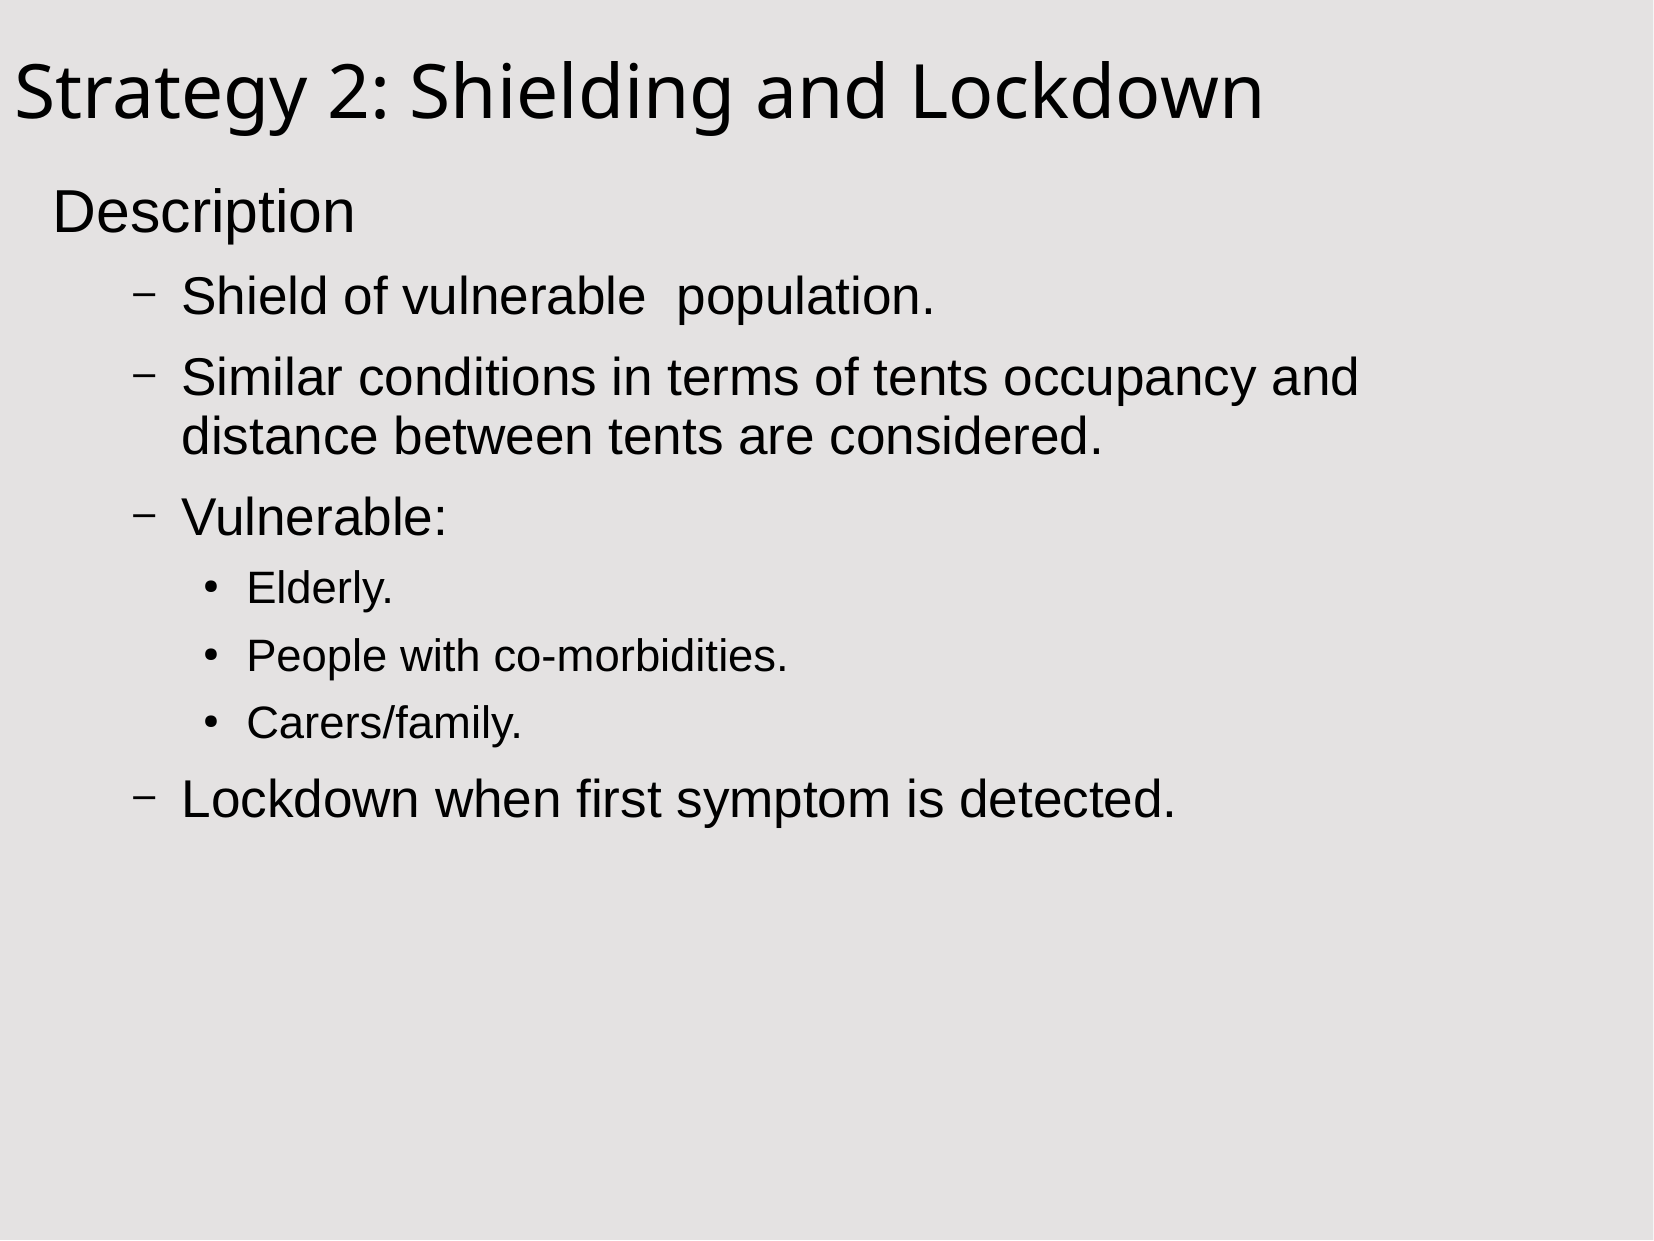

Strategy 2: Shielding and Lockdown
# Description
Shield of vulnerable population.
Similar conditions in terms of tents occupancy and distance between tents are considered.
Vulnerable:
Elderly.
People with co-morbidities.
Carers/family.
Lockdown when first symptom is detected.